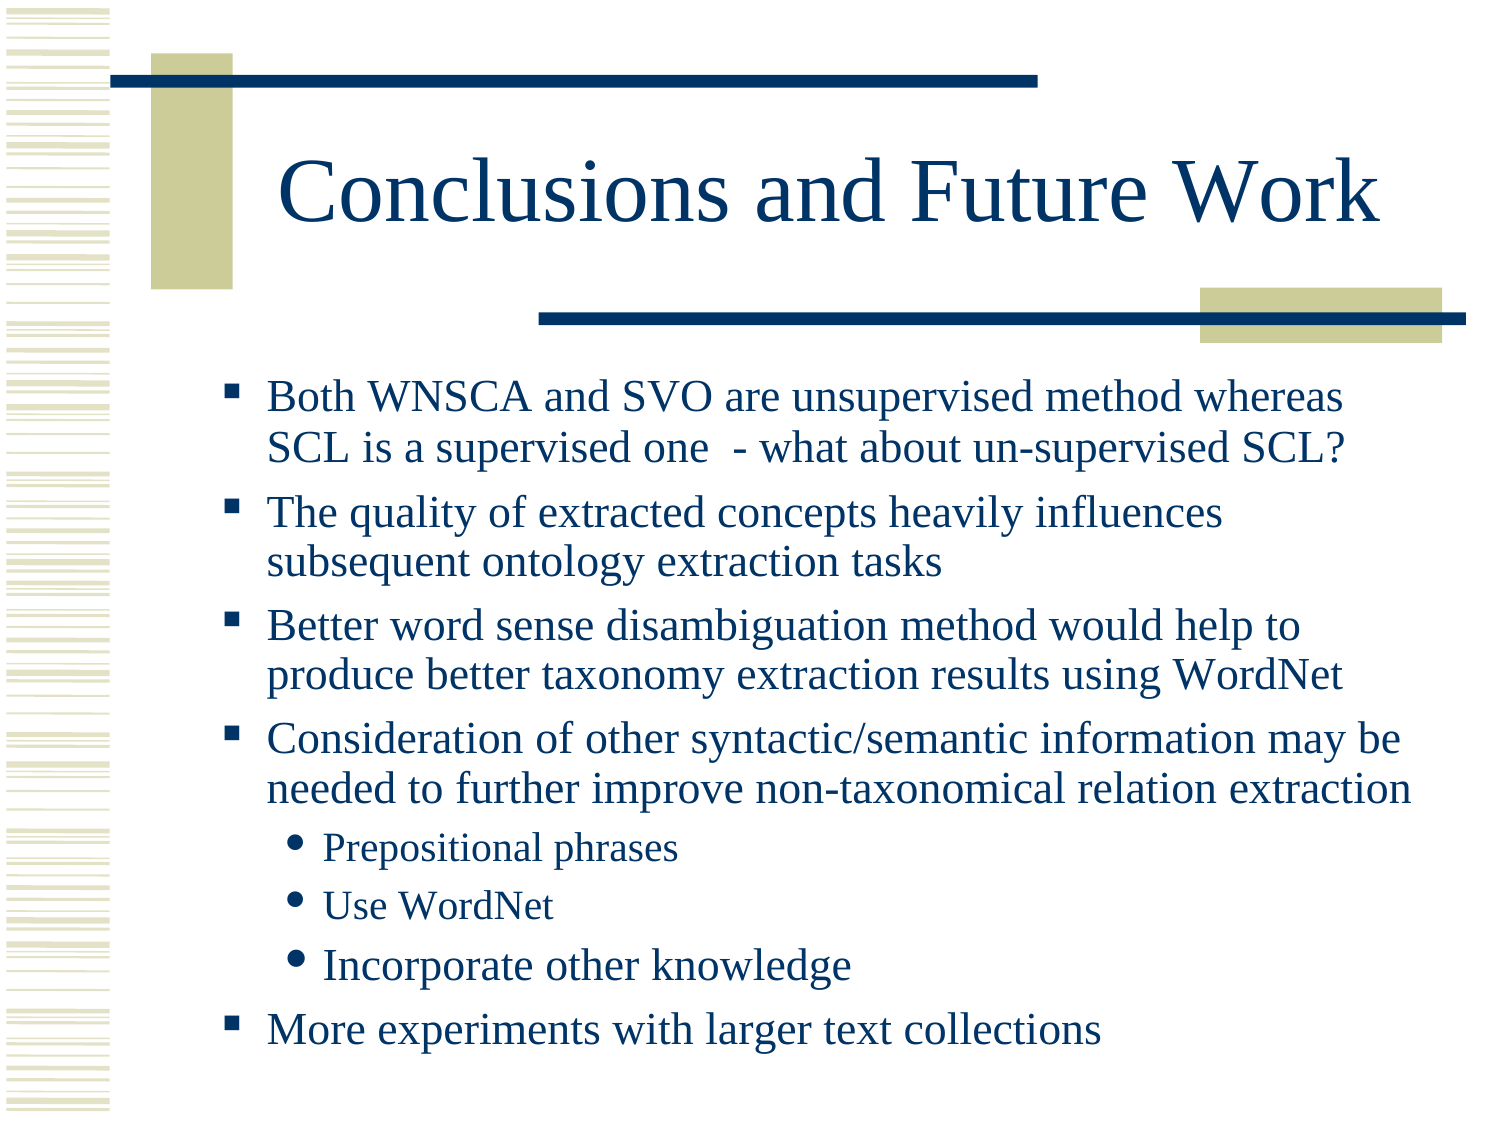

# Conclusions and Future Work
Both WNSCA and SVO are unsupervised method whereas SCL is a supervised one - what about un-supervised SCL?
The quality of extracted concepts heavily influences subsequent ontology extraction tasks
Better word sense disambiguation method would help to produce better taxonomy extraction results using WordNet
Consideration of other syntactic/semantic information may be needed to further improve non-taxonomical relation extraction
Prepositional phrases
Use WordNet
Incorporate other knowledge
More experiments with larger text collections